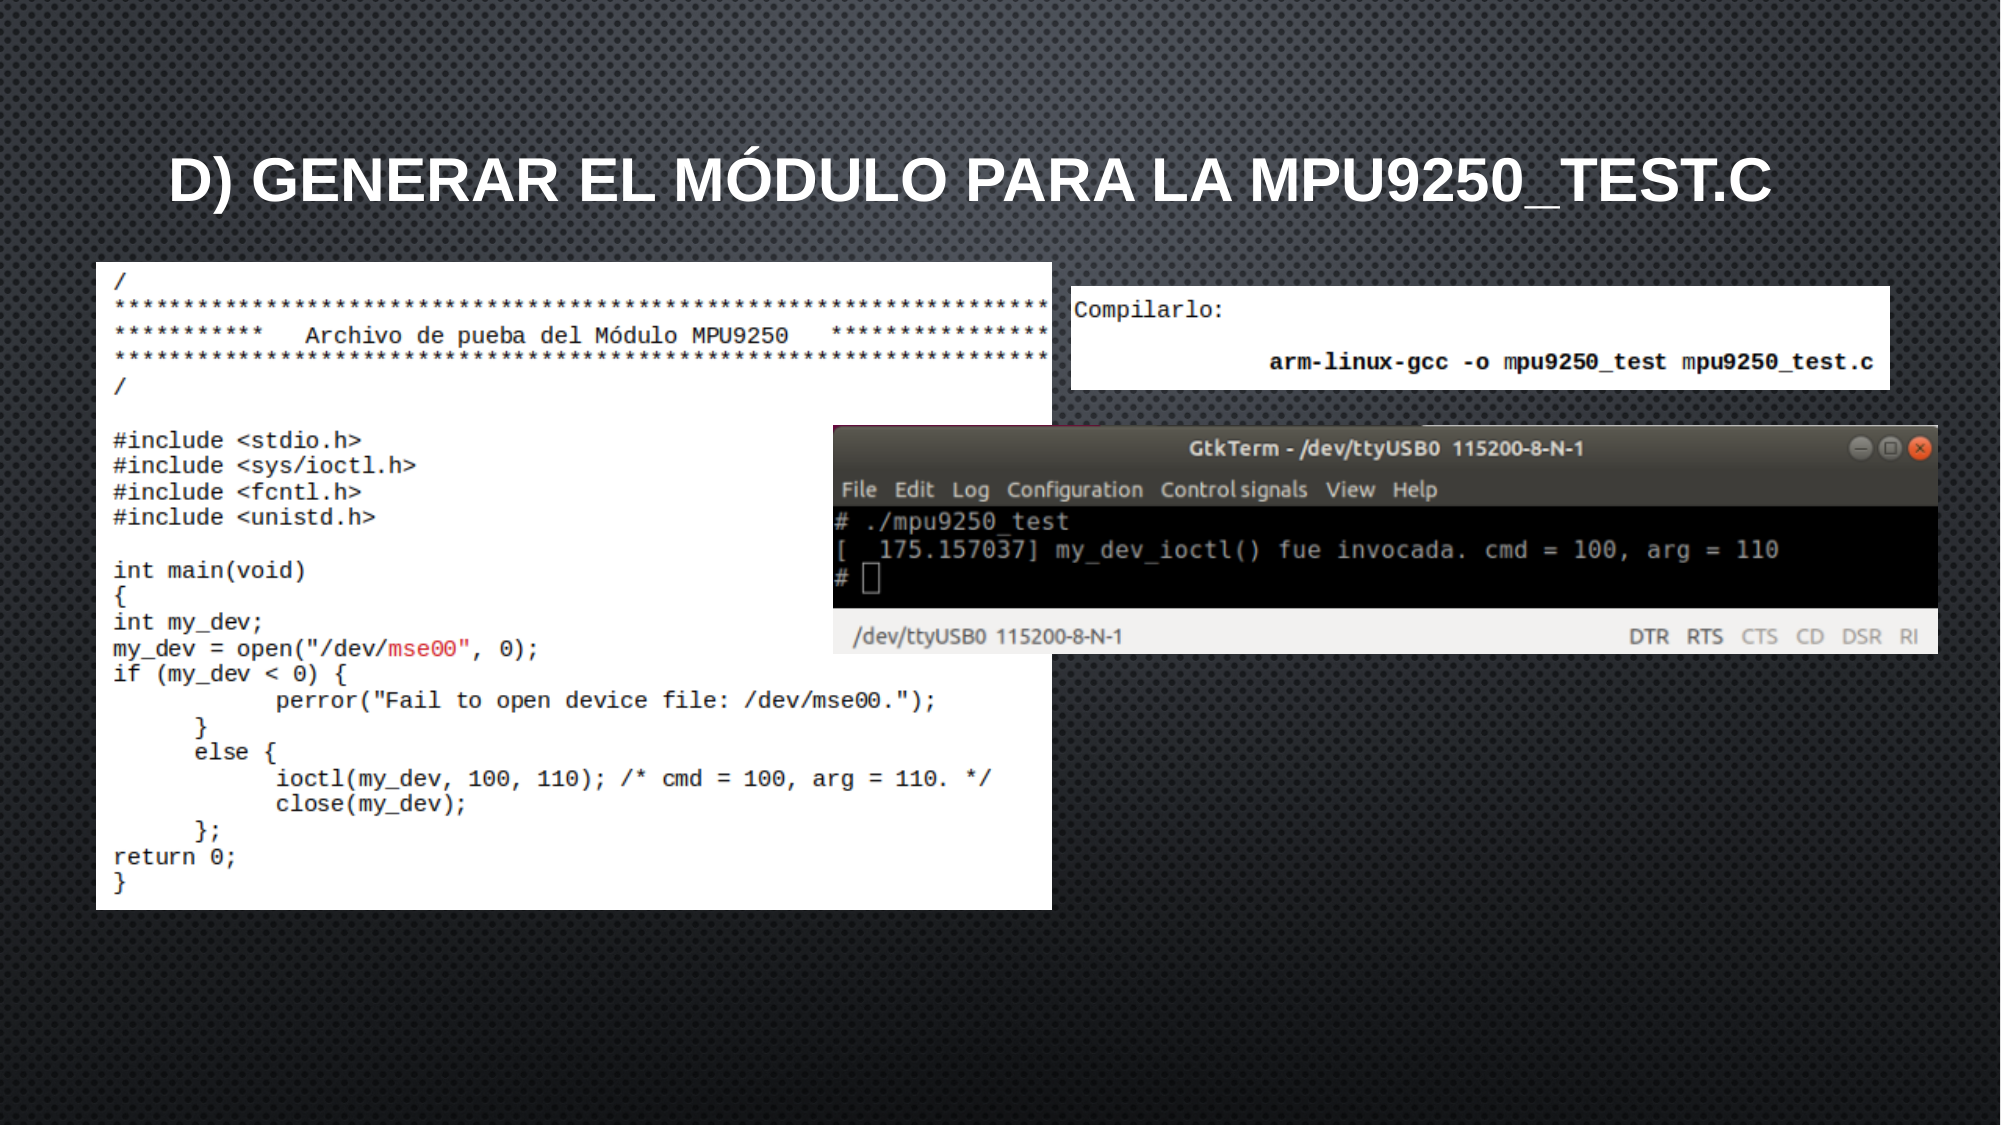

# D) Generar el módulo para la MPU9250_test.c